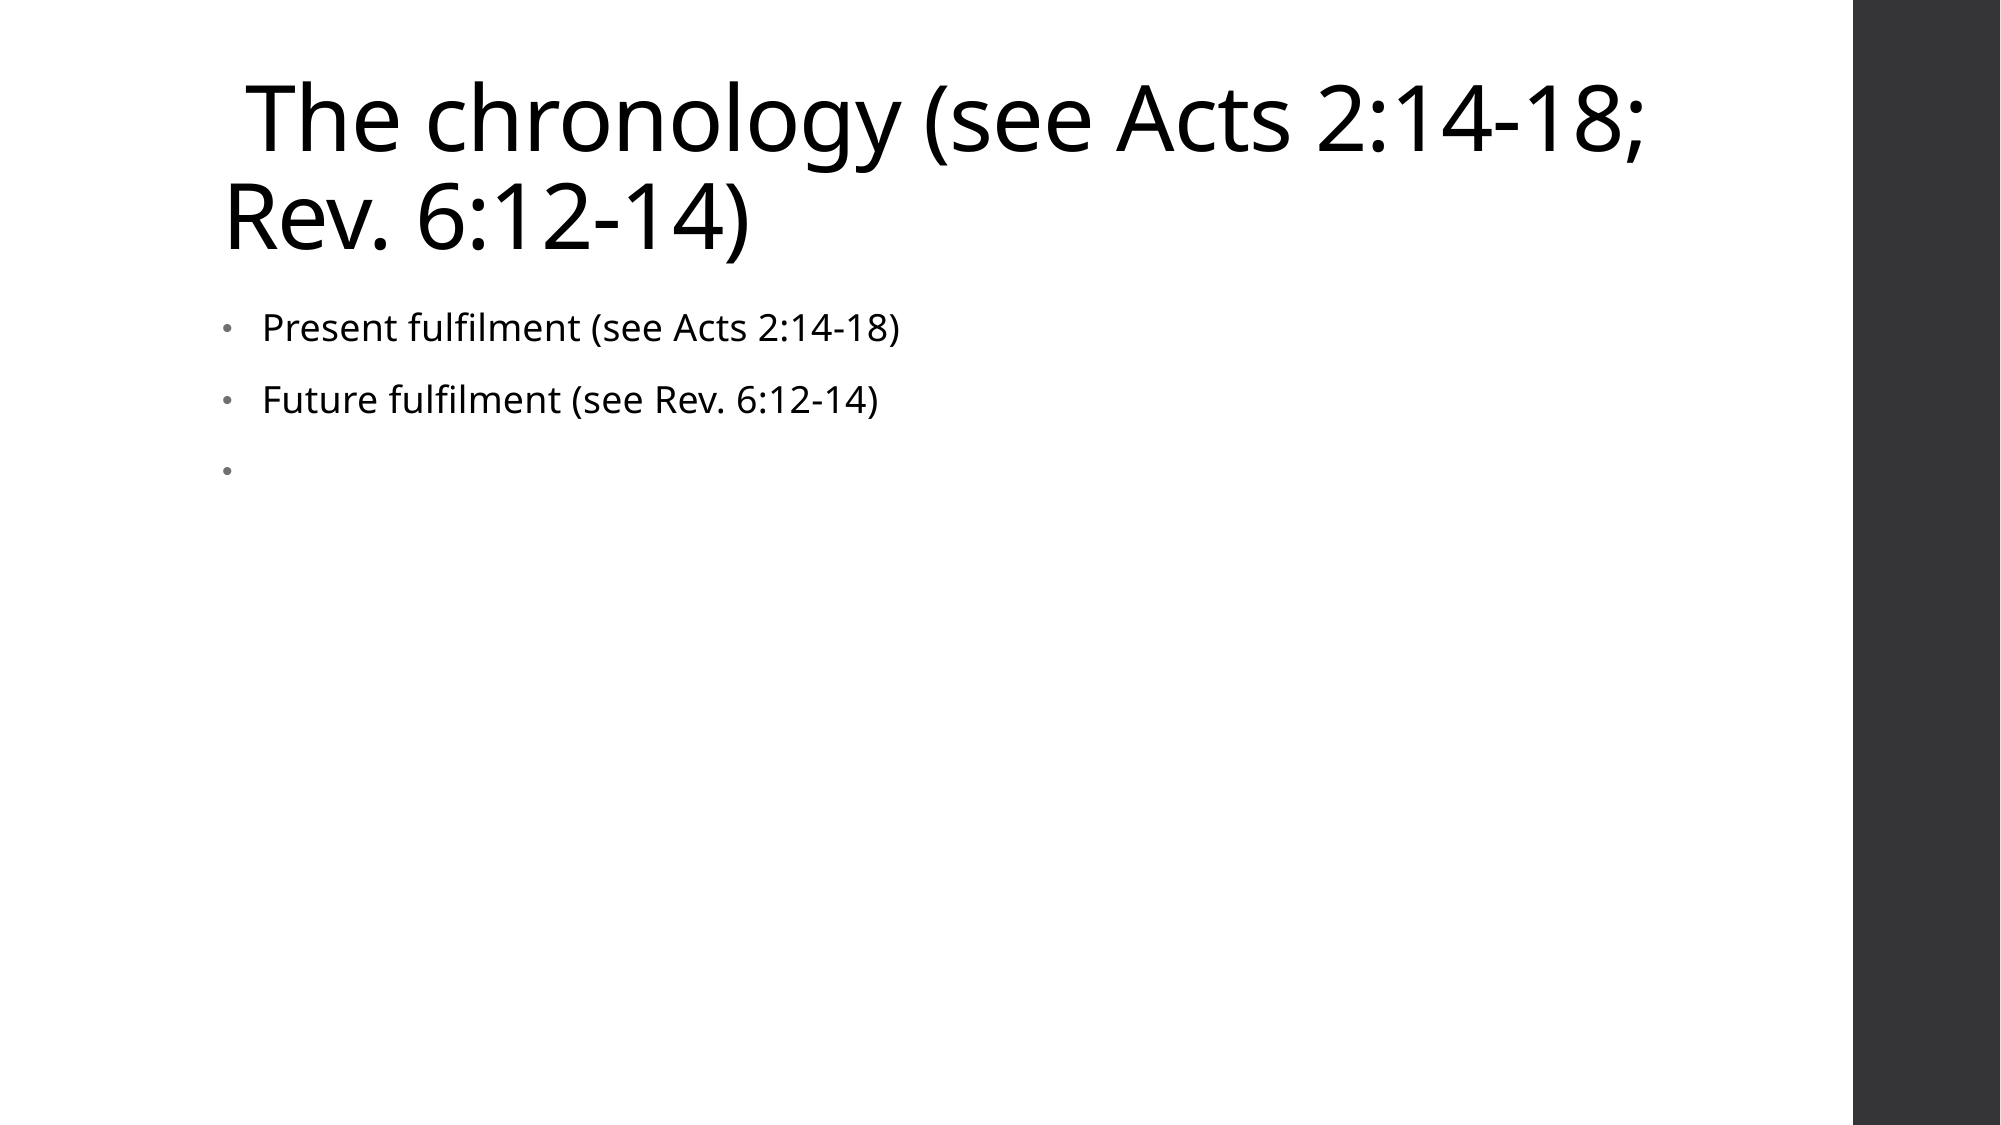

# The chronology (see Acts 2:14-18; Rev. 6:12-14)
 Present fulfilment (see Acts 2:14-18)
 Future fulfilment (see Rev. 6:12-14)